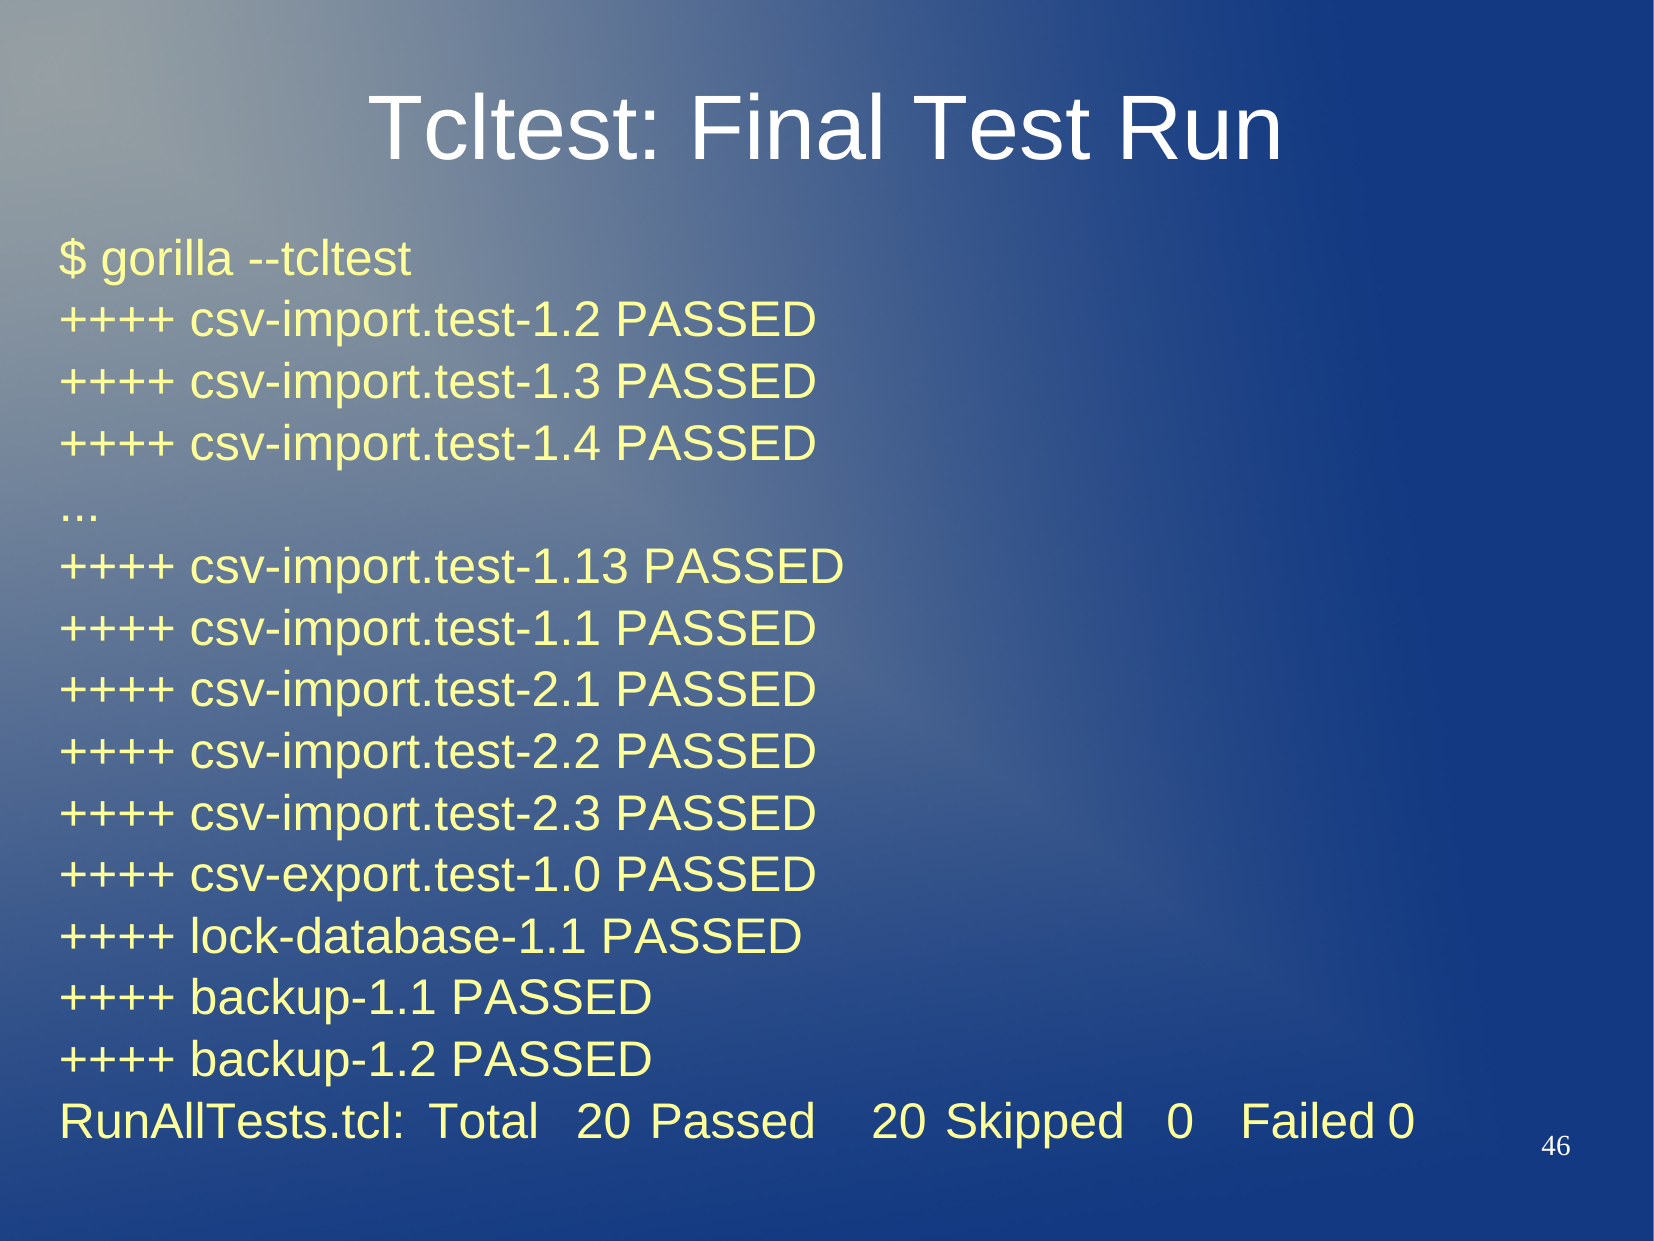

# Tcltest: Final Test Run
$ gorilla --tcltest
++++ csv-import.test-1.2 PASSED
++++ csv-import.test-1.3 PASSED
++++ csv-import.test-1.4 PASSED
...
++++ csv-import.test-1.13 PASSED
++++ csv-import.test-1.1 PASSED
++++ csv-import.test-2.1 PASSED
++++ csv-import.test-2.2 PASSED
++++ csv-import.test-2.3 PASSED
++++ csv-export.test-1.0 PASSED
++++ lock-database-1.1 PASSED
++++ backup-1.1 PASSED
++++ backup-1.2 PASSED
RunAllTests.tcl:	Total	20	Passed	20	Skipped	0	Failed	0
46